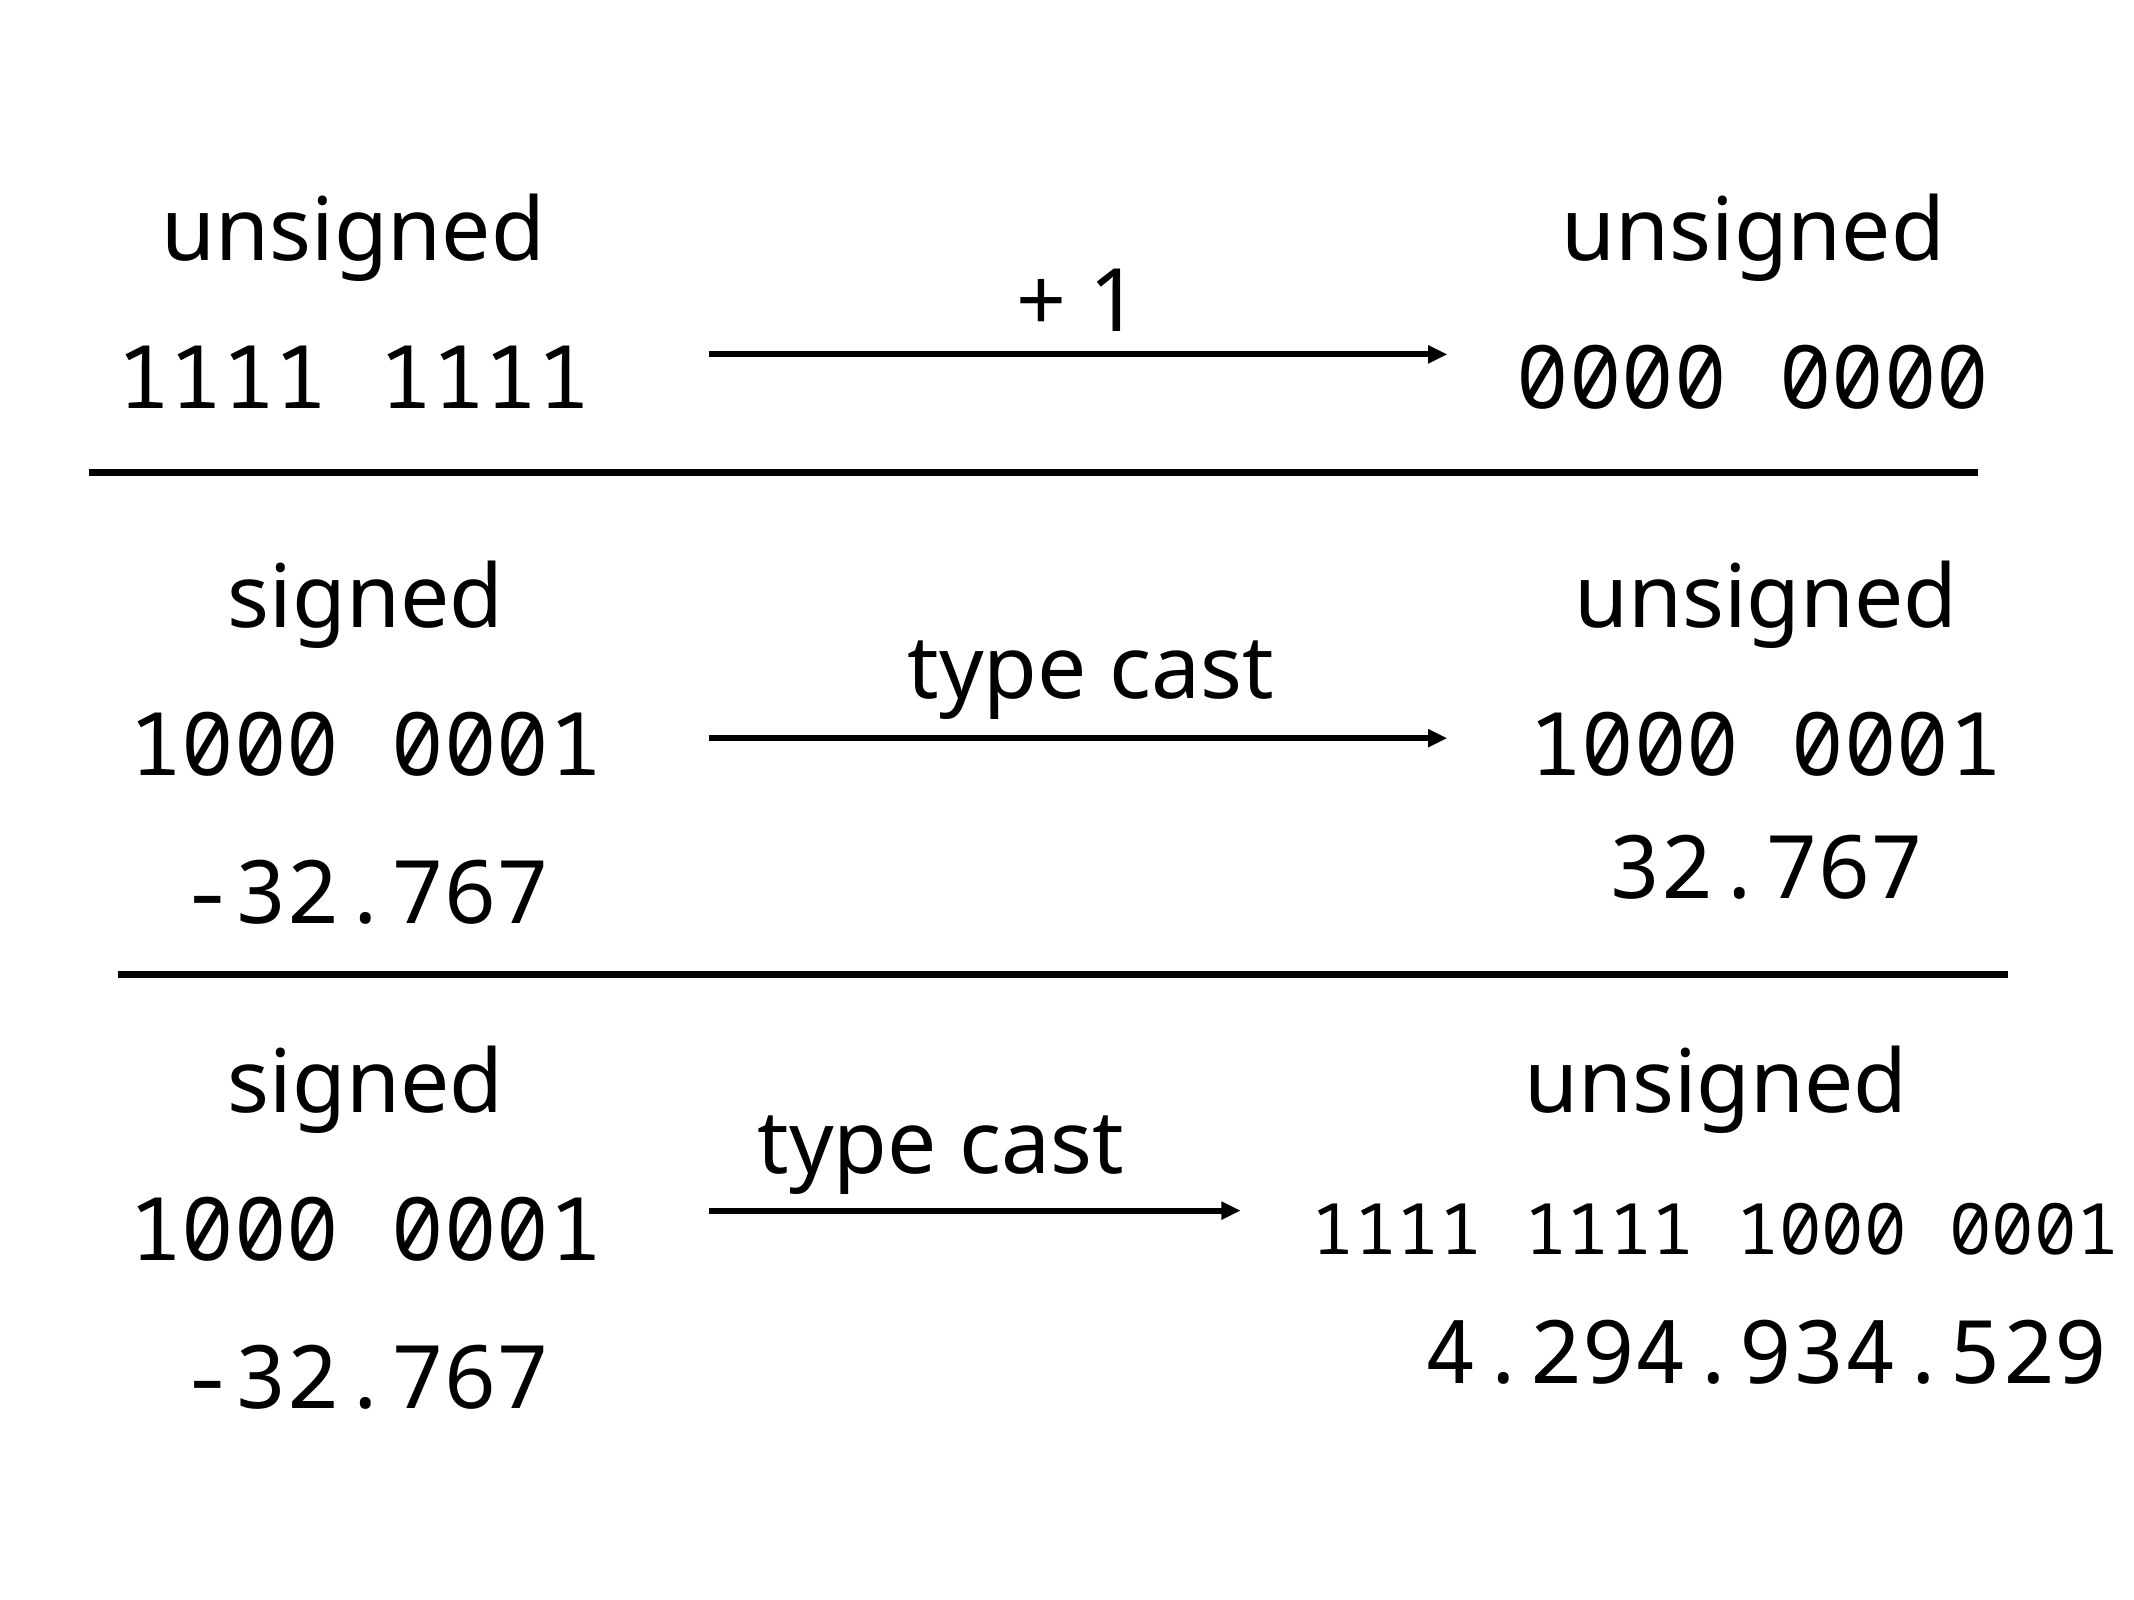

unsigned
unsigned
+ 1
1111 1111
0000 0000
signed
unsigned
type cast
1000 0001
1000 0001
32.767
-32.767
signed
unsigned
type cast
1111 1111 1000 0001
1000 0001
4.294.934.529
-32.767